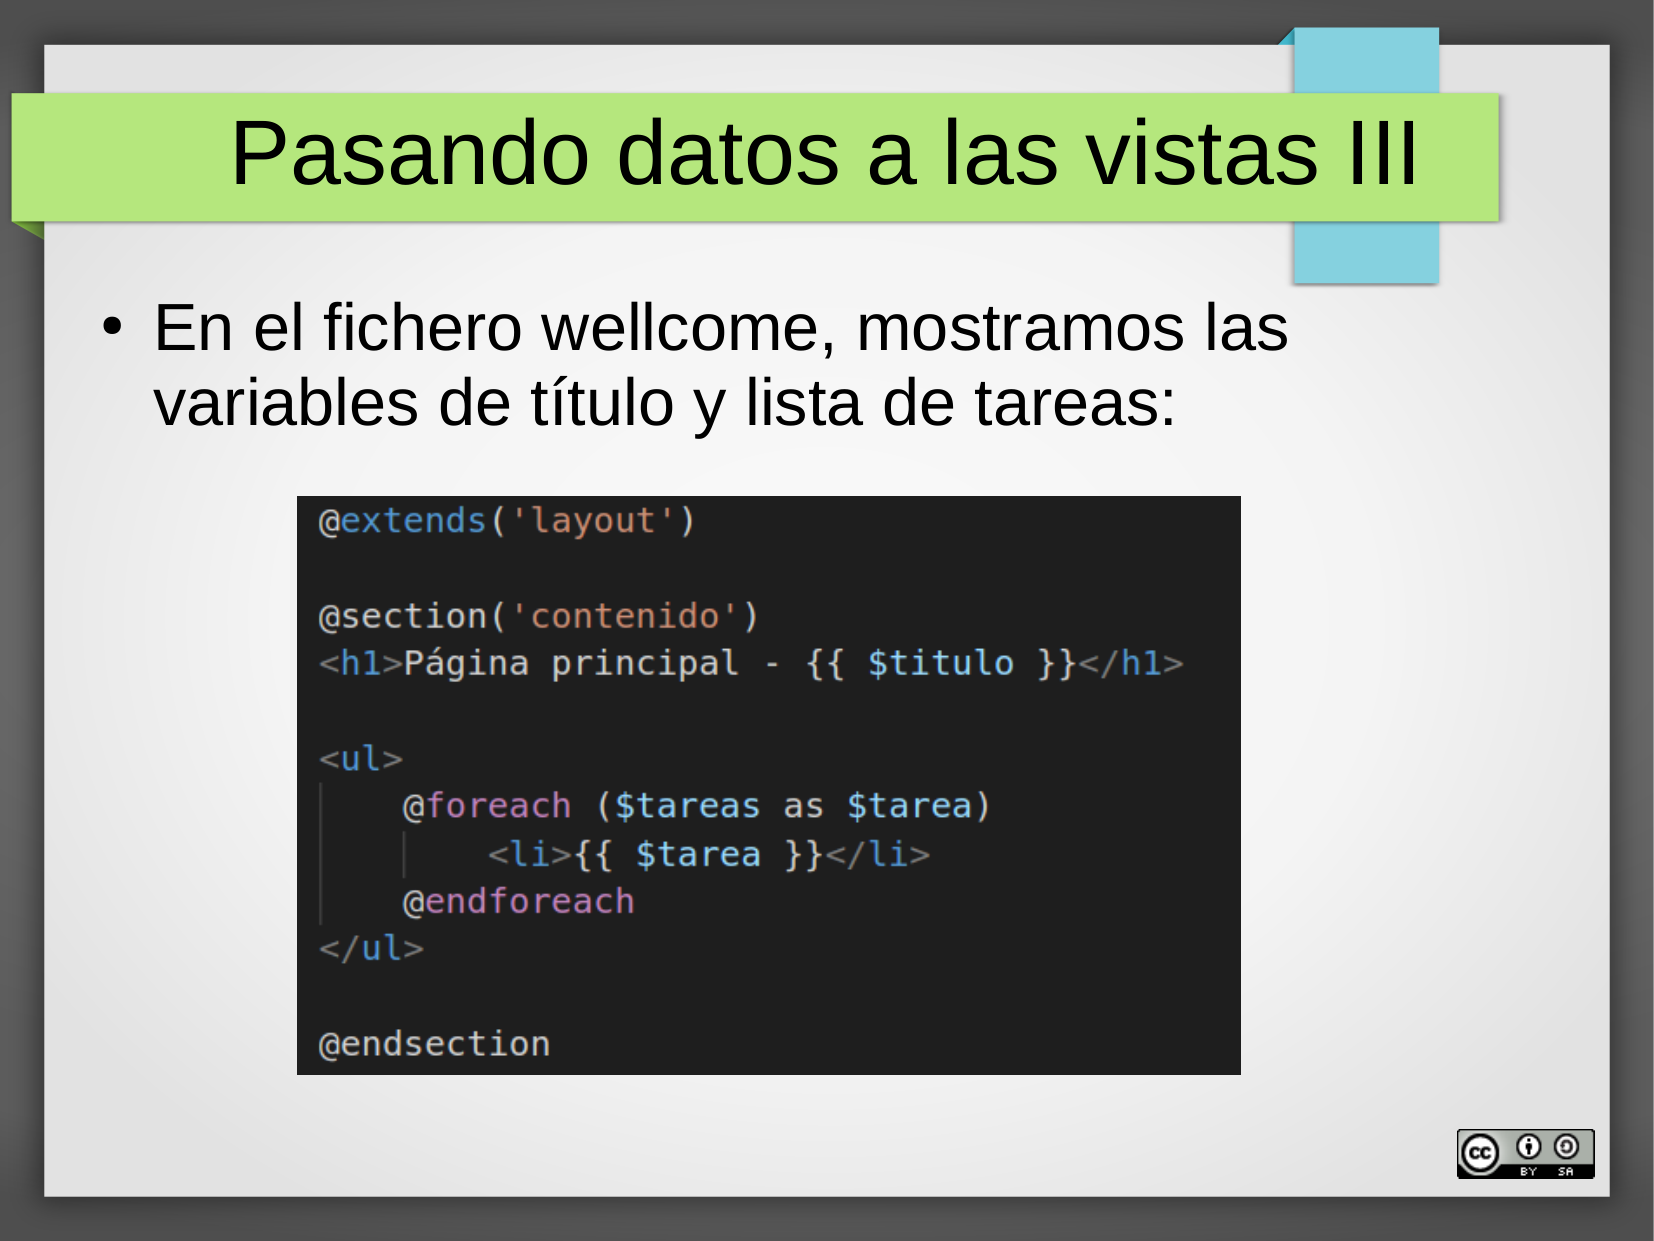

# Pasando datos a las vistas III
En el fichero wellcome, mostramos las variables de título y lista de tareas: